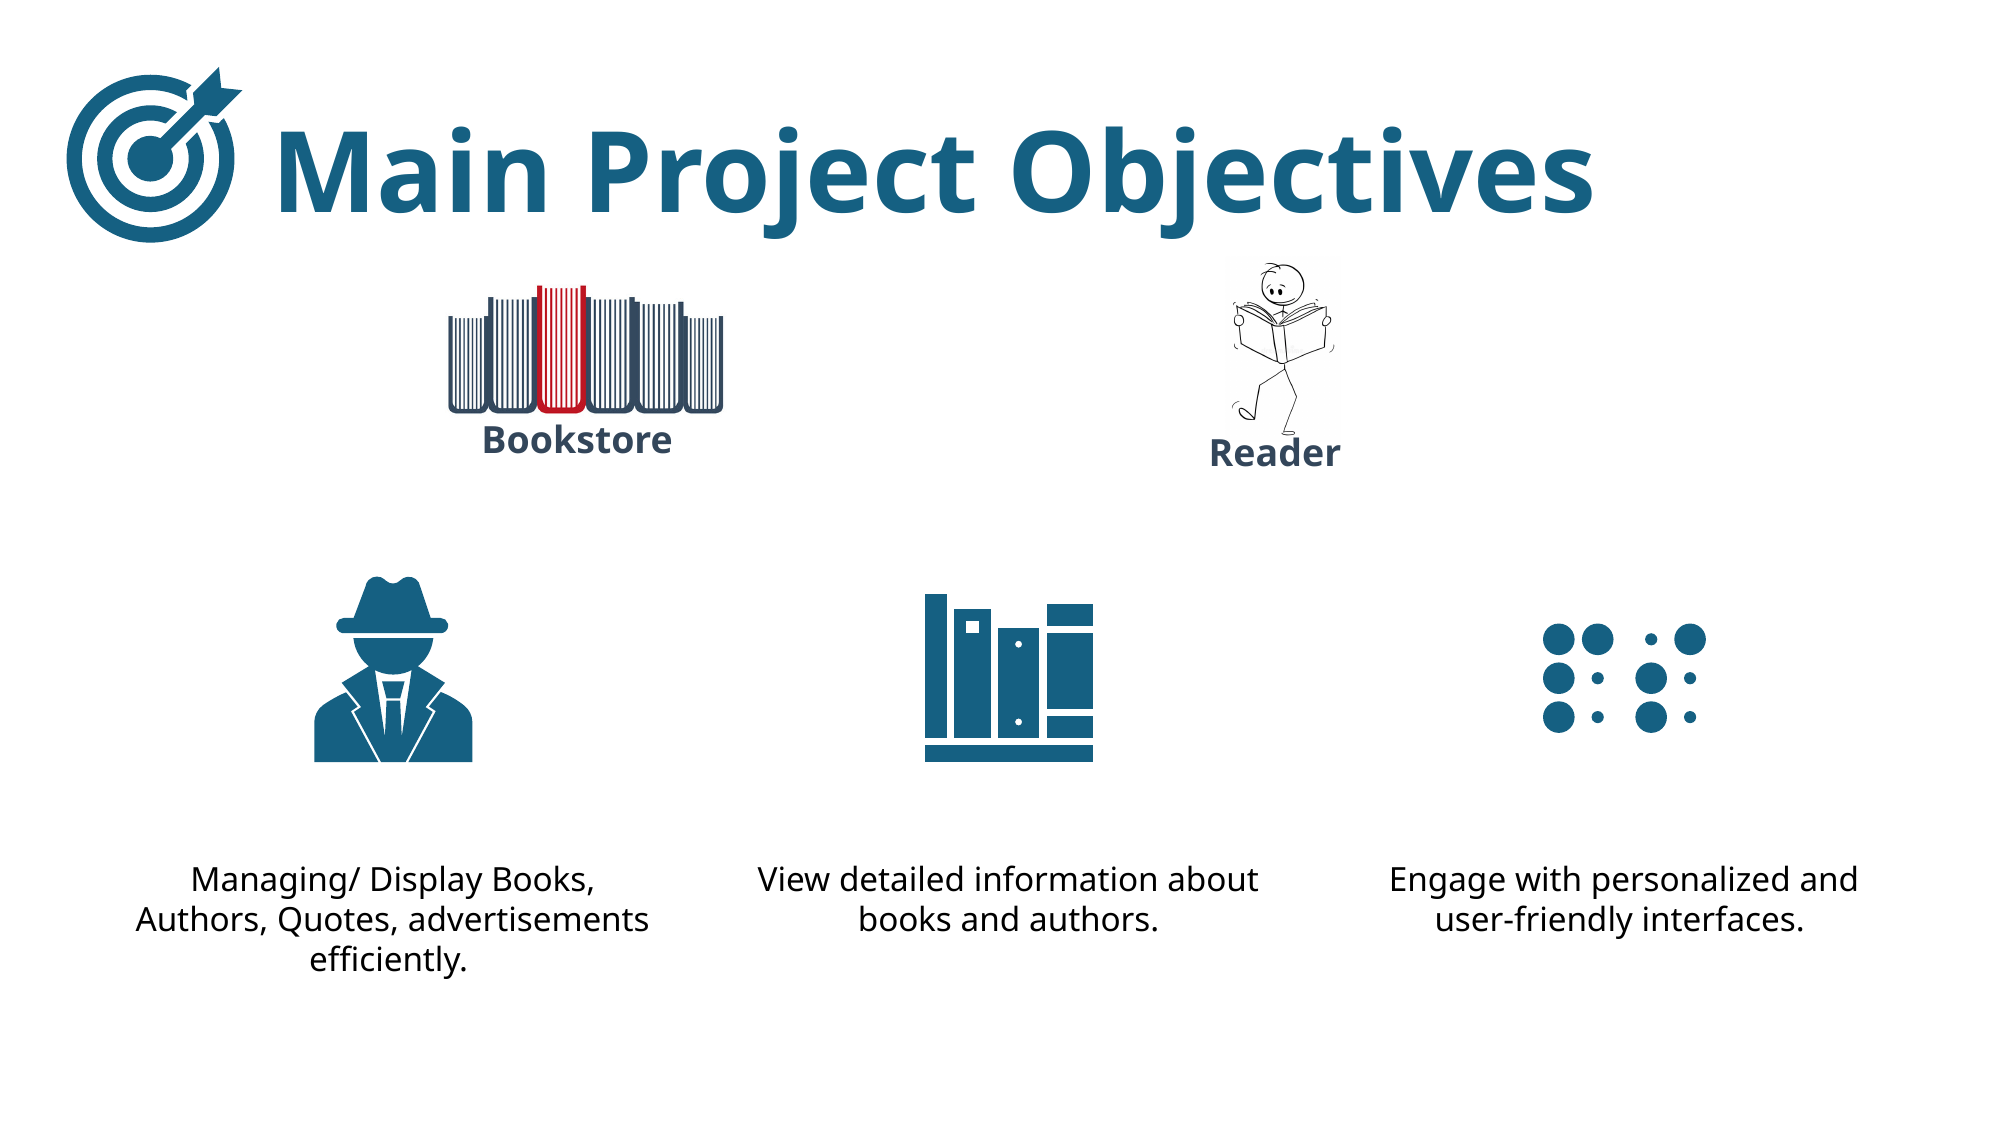

# Main Project Objectives
Bookstore
Reader
Managing/ Display Books, Authors, Quotes, advertisements efficiently.
View detailed information about books and authors.
Engage with personalized and user-friendly interfaces.